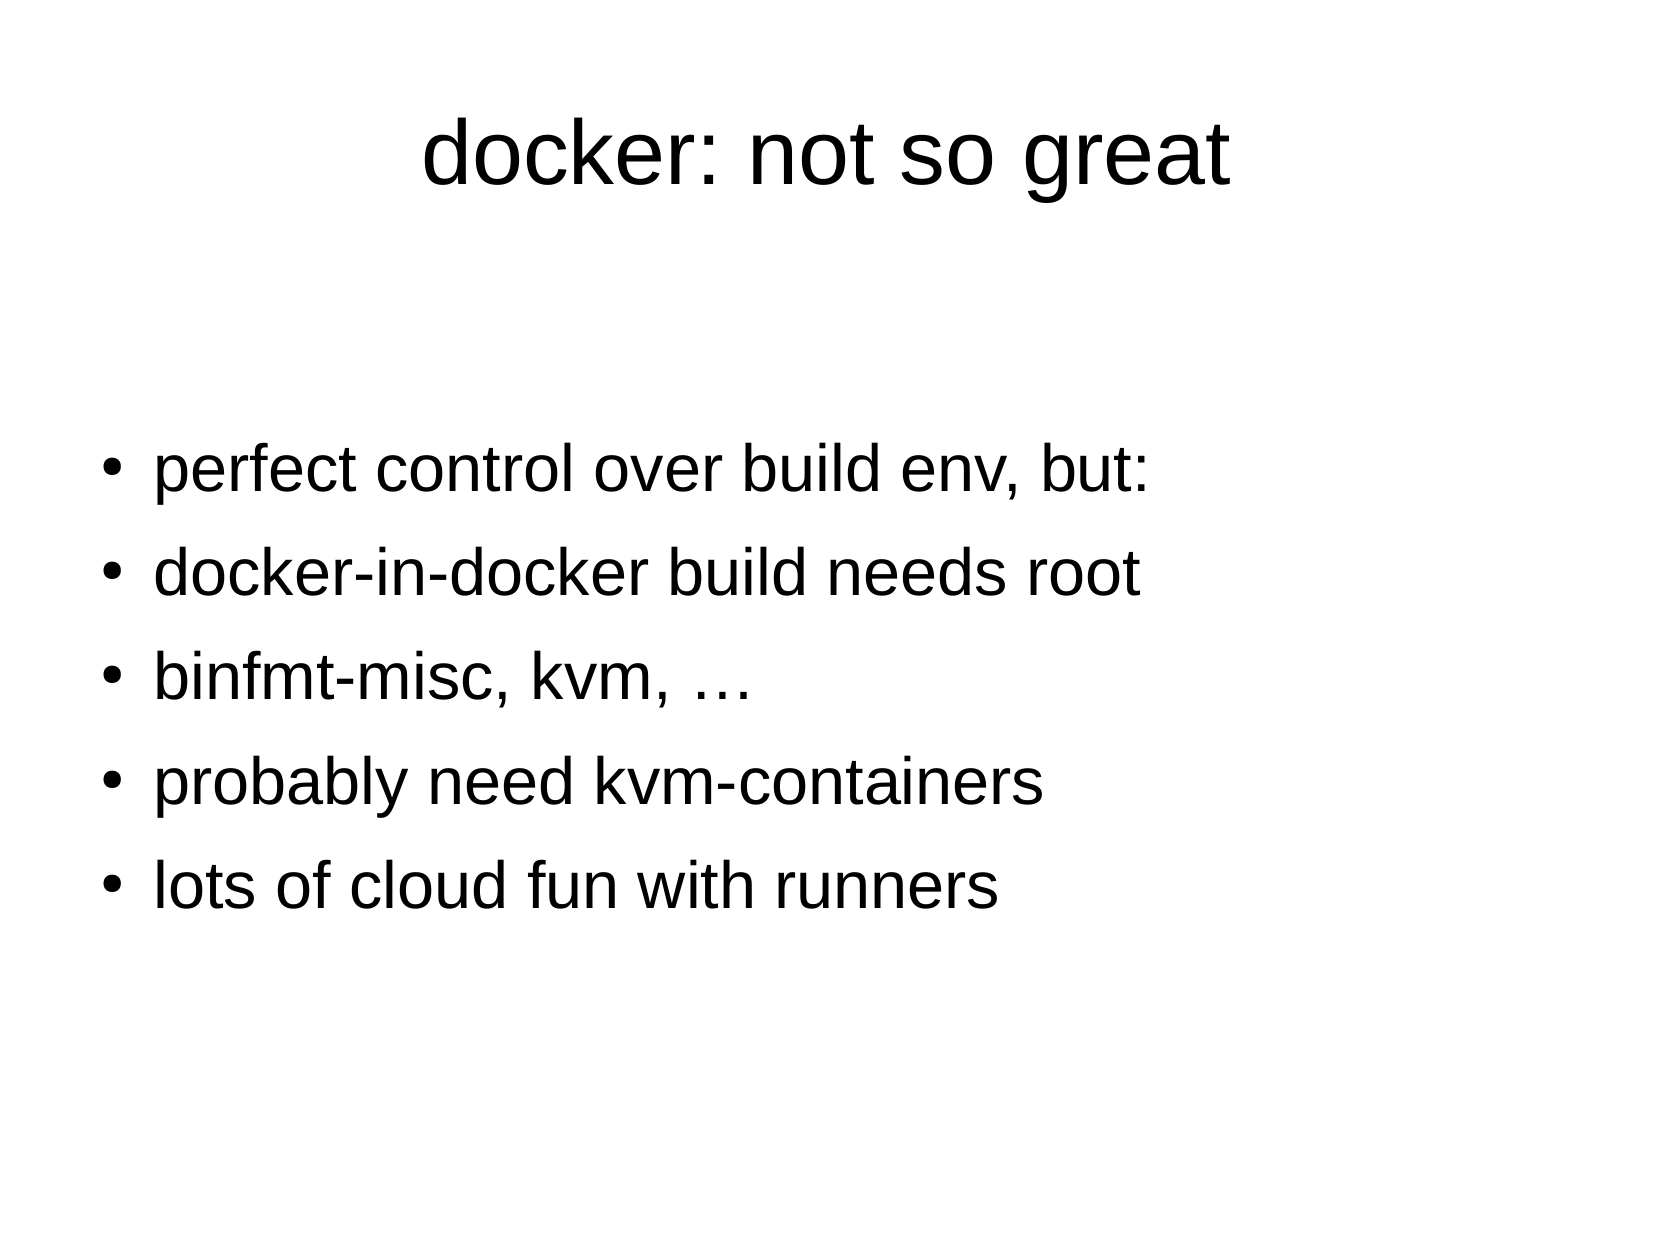

# docker: not so great
perfect control over build env, but:
docker-in-docker build needs root
binfmt-misc, kvm, …
probably need kvm-containers
lots of cloud fun with runners